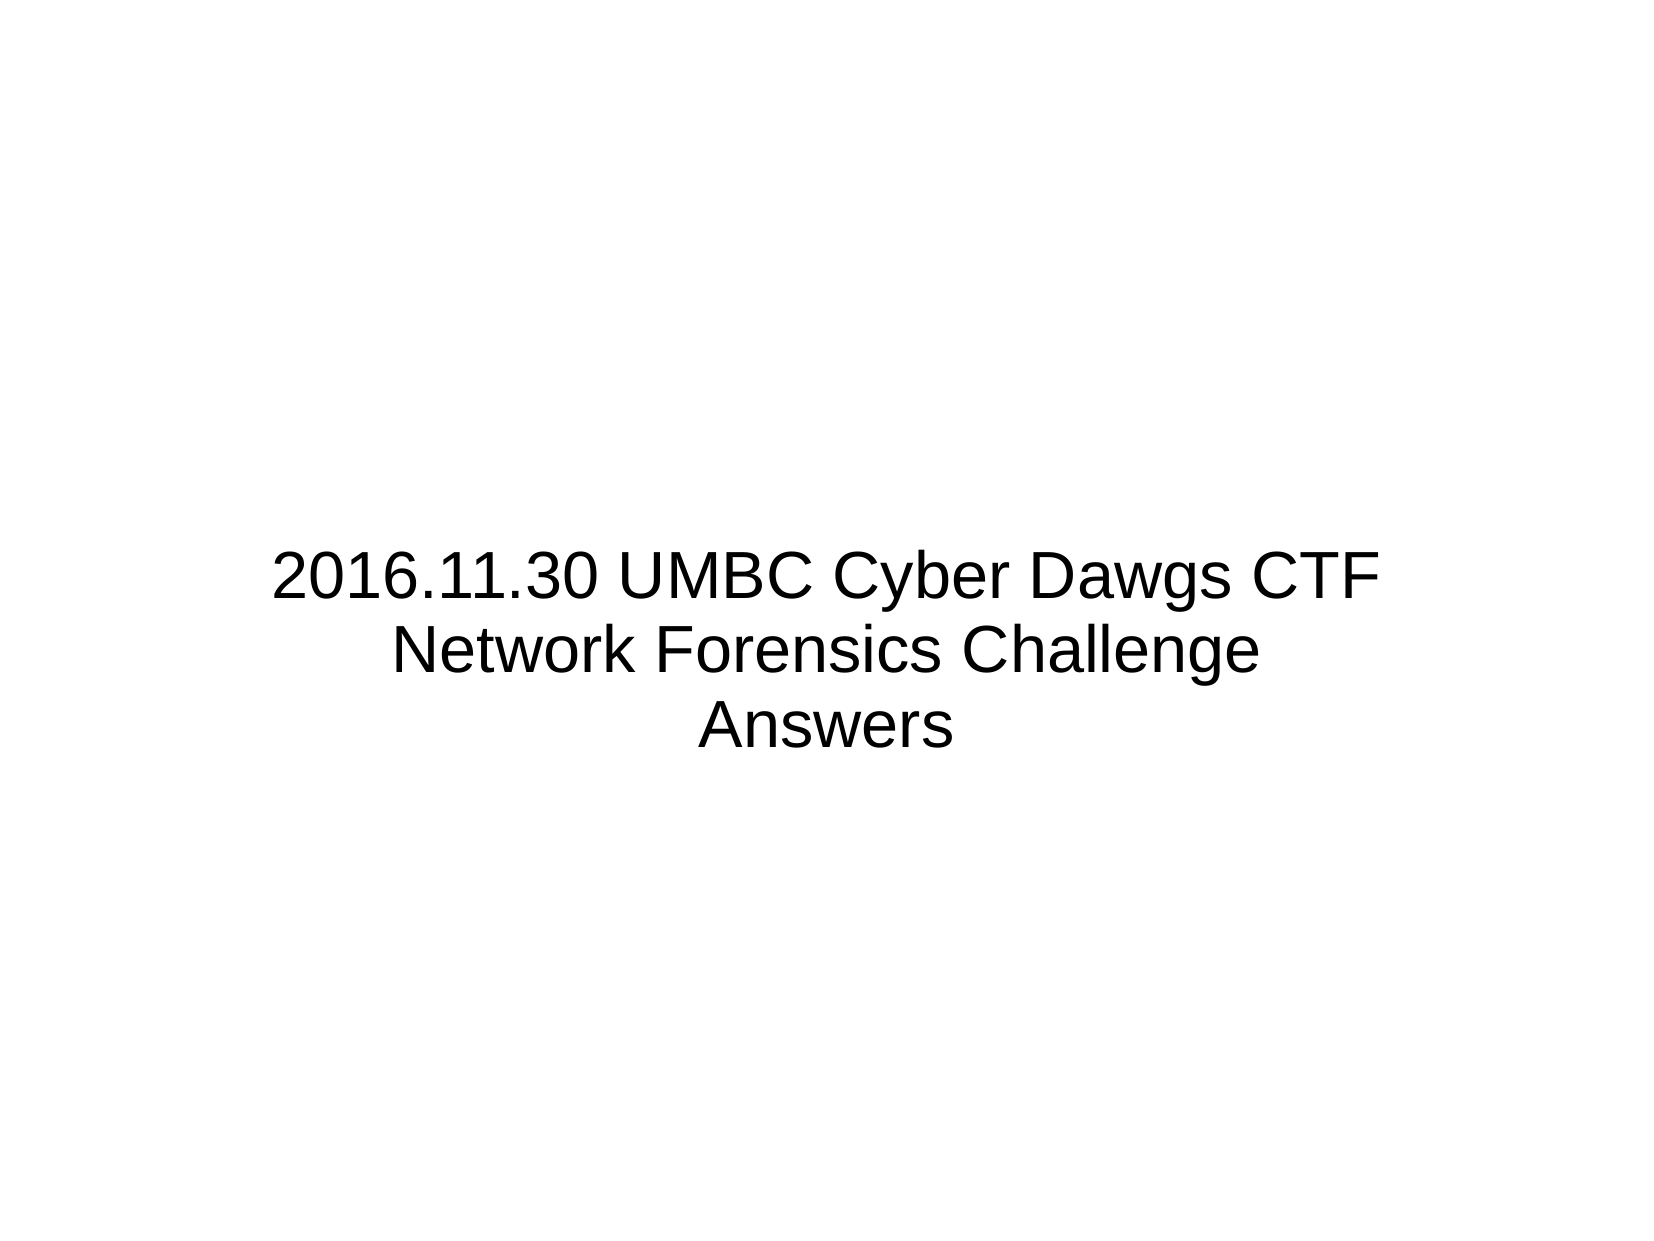

#
2016.11.30 UMBC Cyber Dawgs CTF
Network Forensics Challenge
Answers